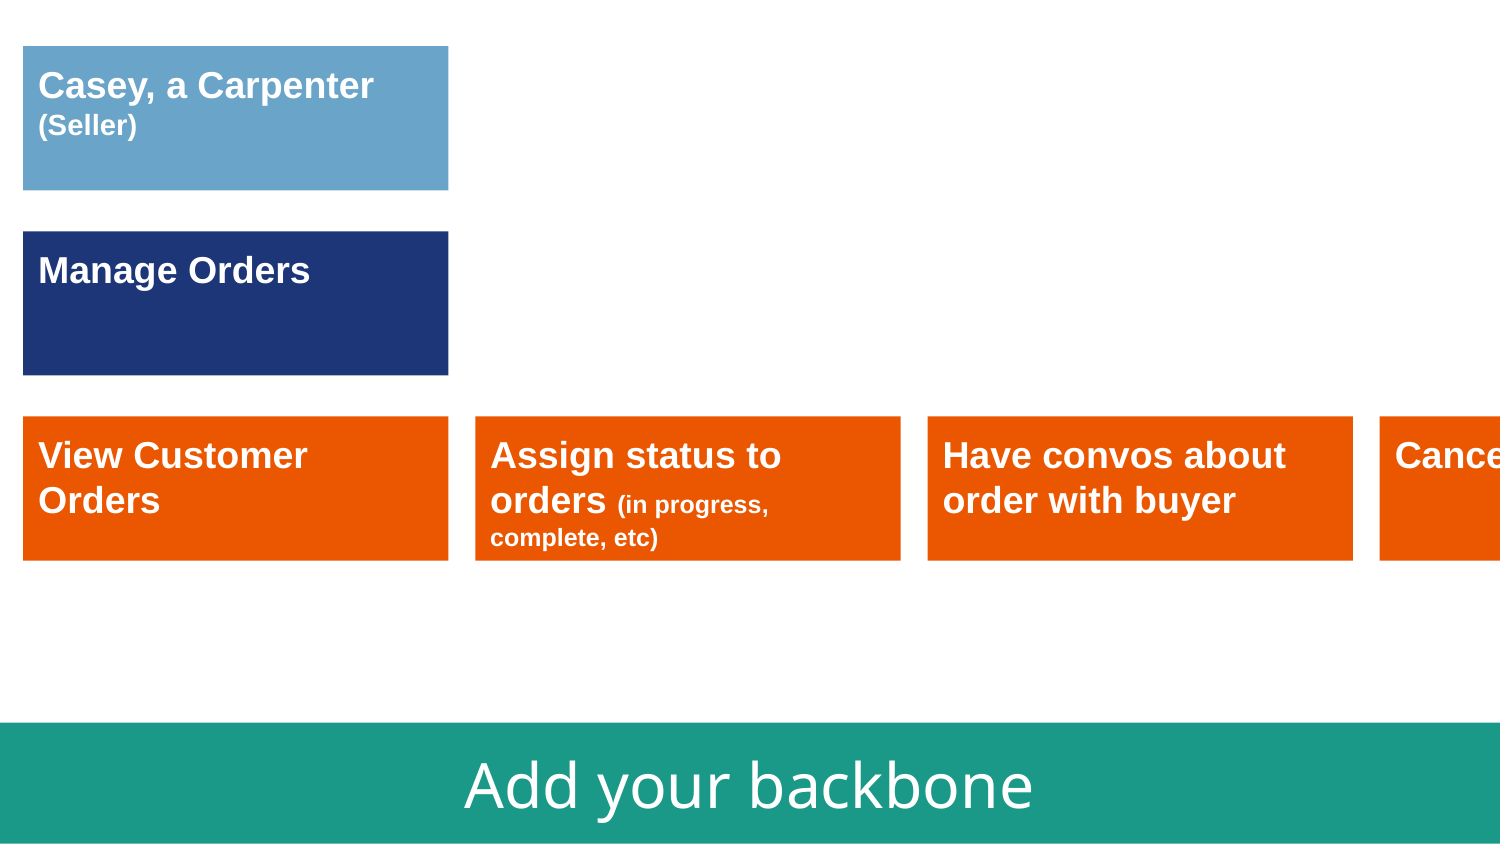

Casey, a Carpenter
(Seller)
Manage Orders
View Customer Orders
Assign status to orders (in progress, complete, etc)
Have convos about order with buyer
Cancel
# Add your backbone